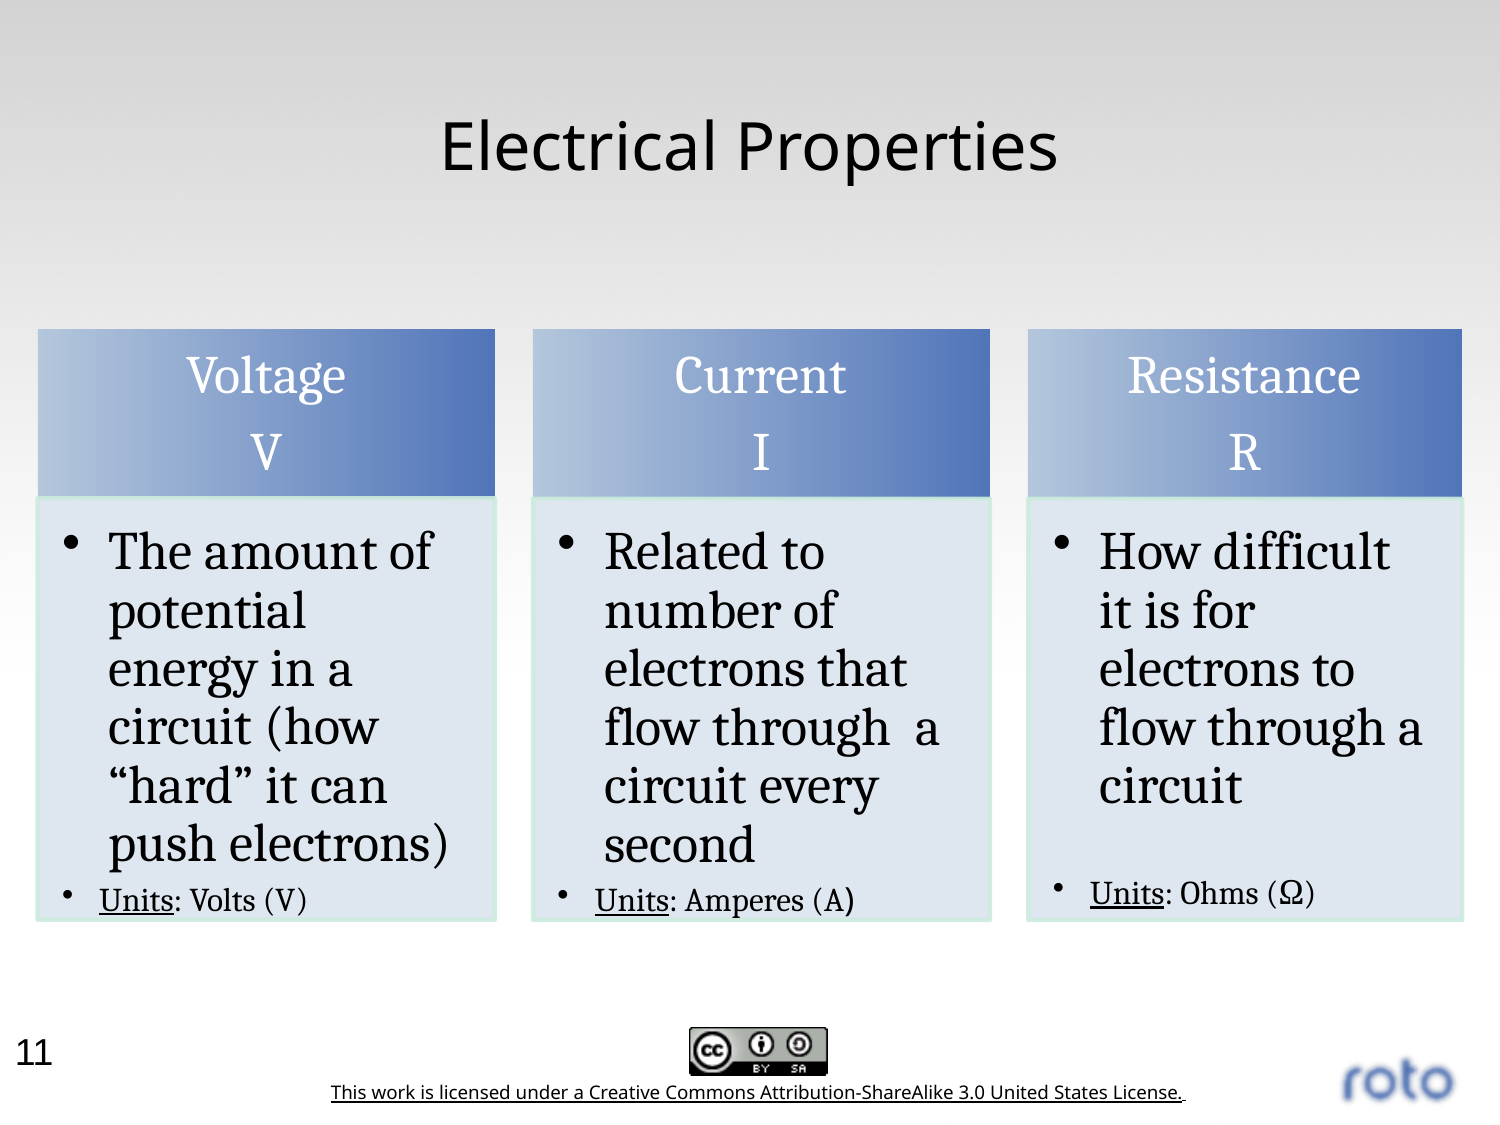

# Electrical Properties
Voltage
V
Current
I
Resistance
R
The amount of potential energy in a circuit (how “hard” it can push electrons)
Units: Volts (V)
Related to number of electrons that flow through a circuit every second
Units: Amperes (A)
How difficult it is for electrons to flow through a circuit
Units: Ohms (Ω)